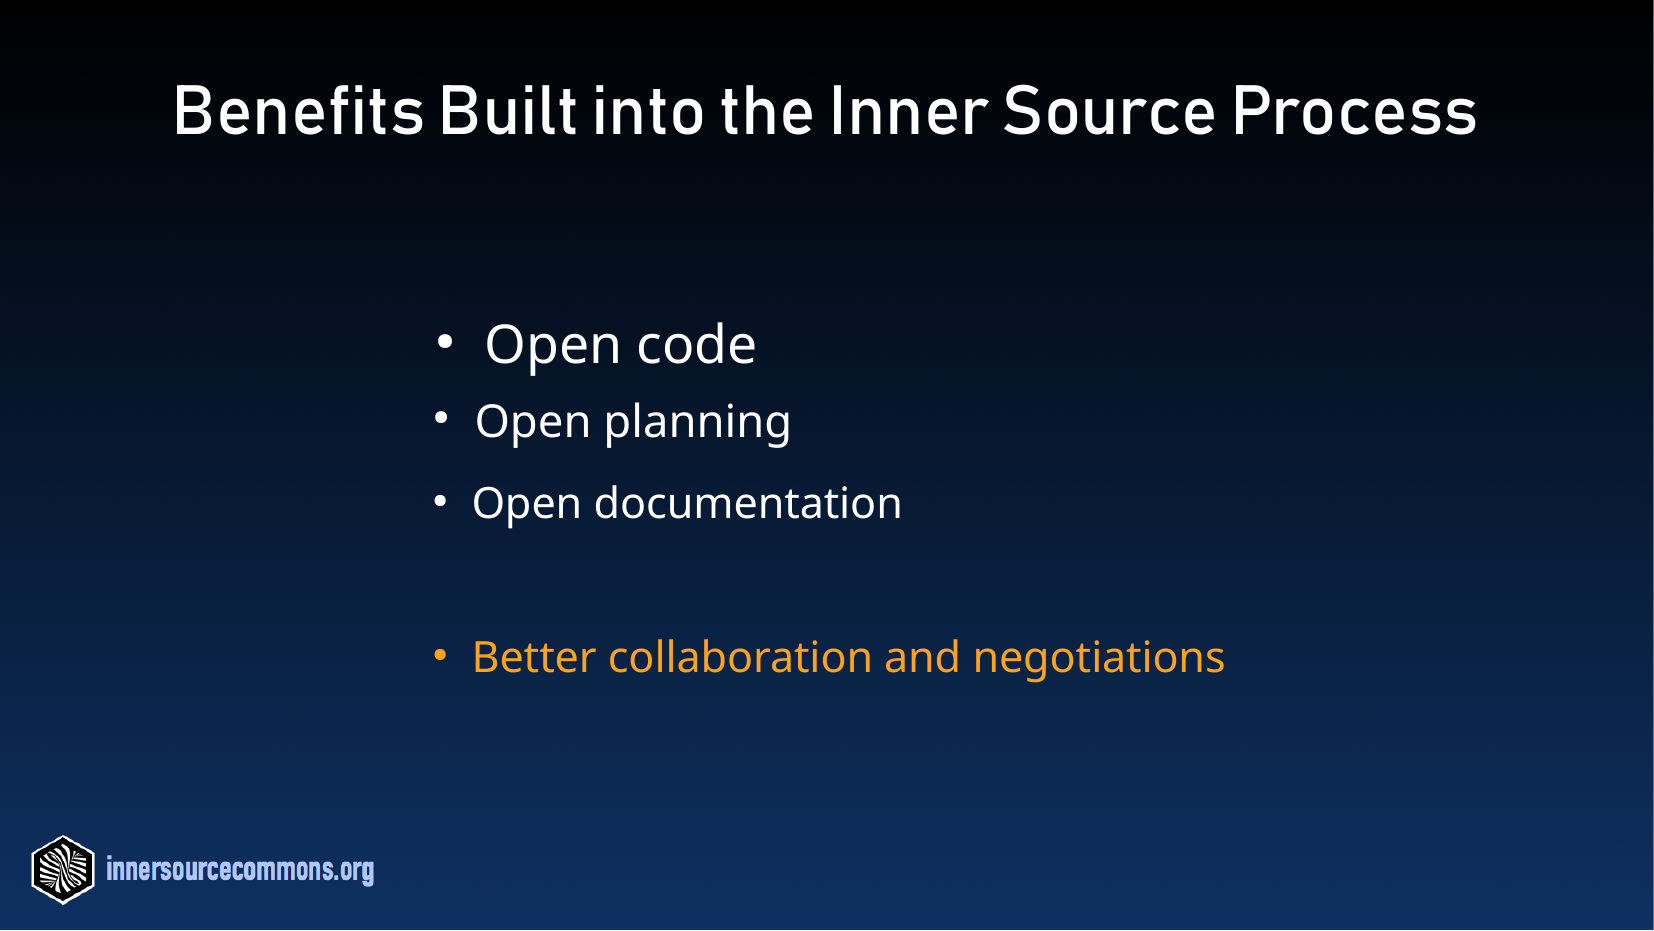

# Benefits Built into the Inner Source Process
Open code
Open planning
Open documentation
Better collaboration and negotiations